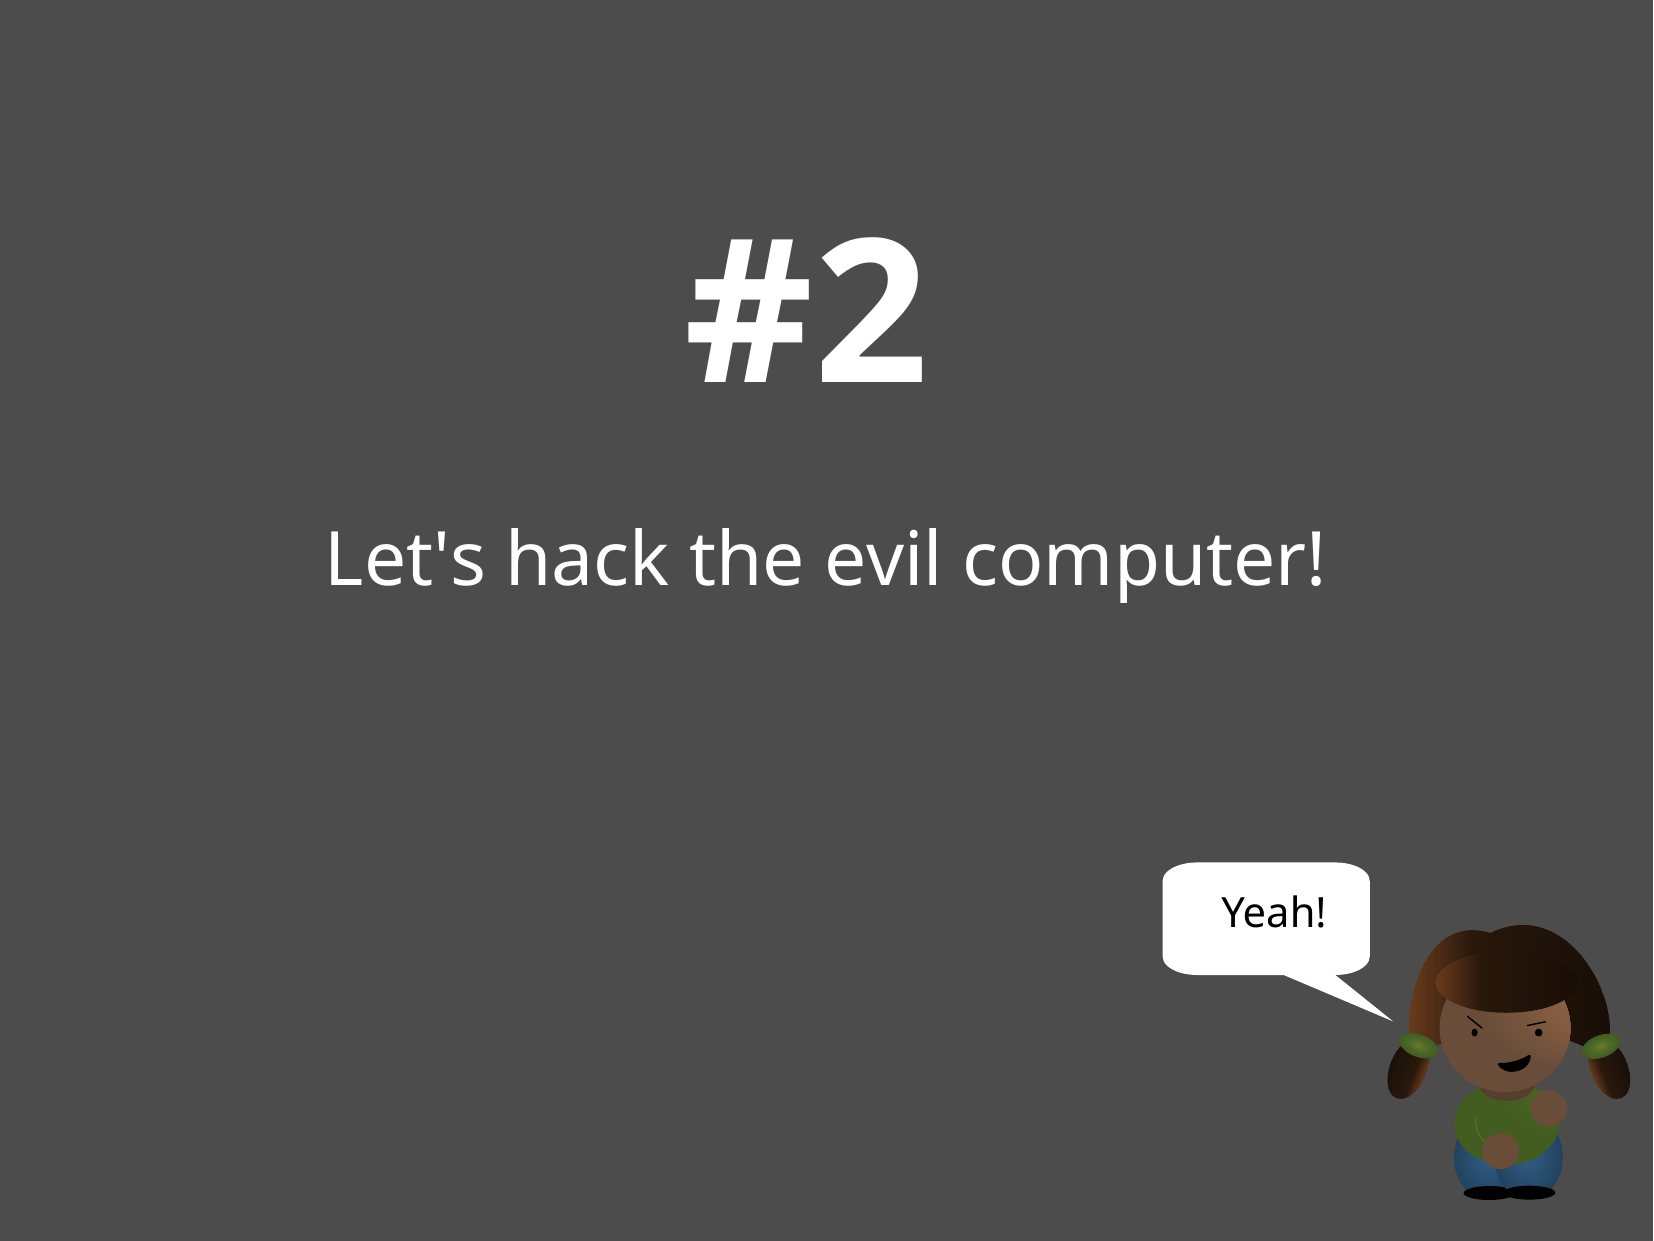

# #2 Let's hack the evil computer!
Yeah!